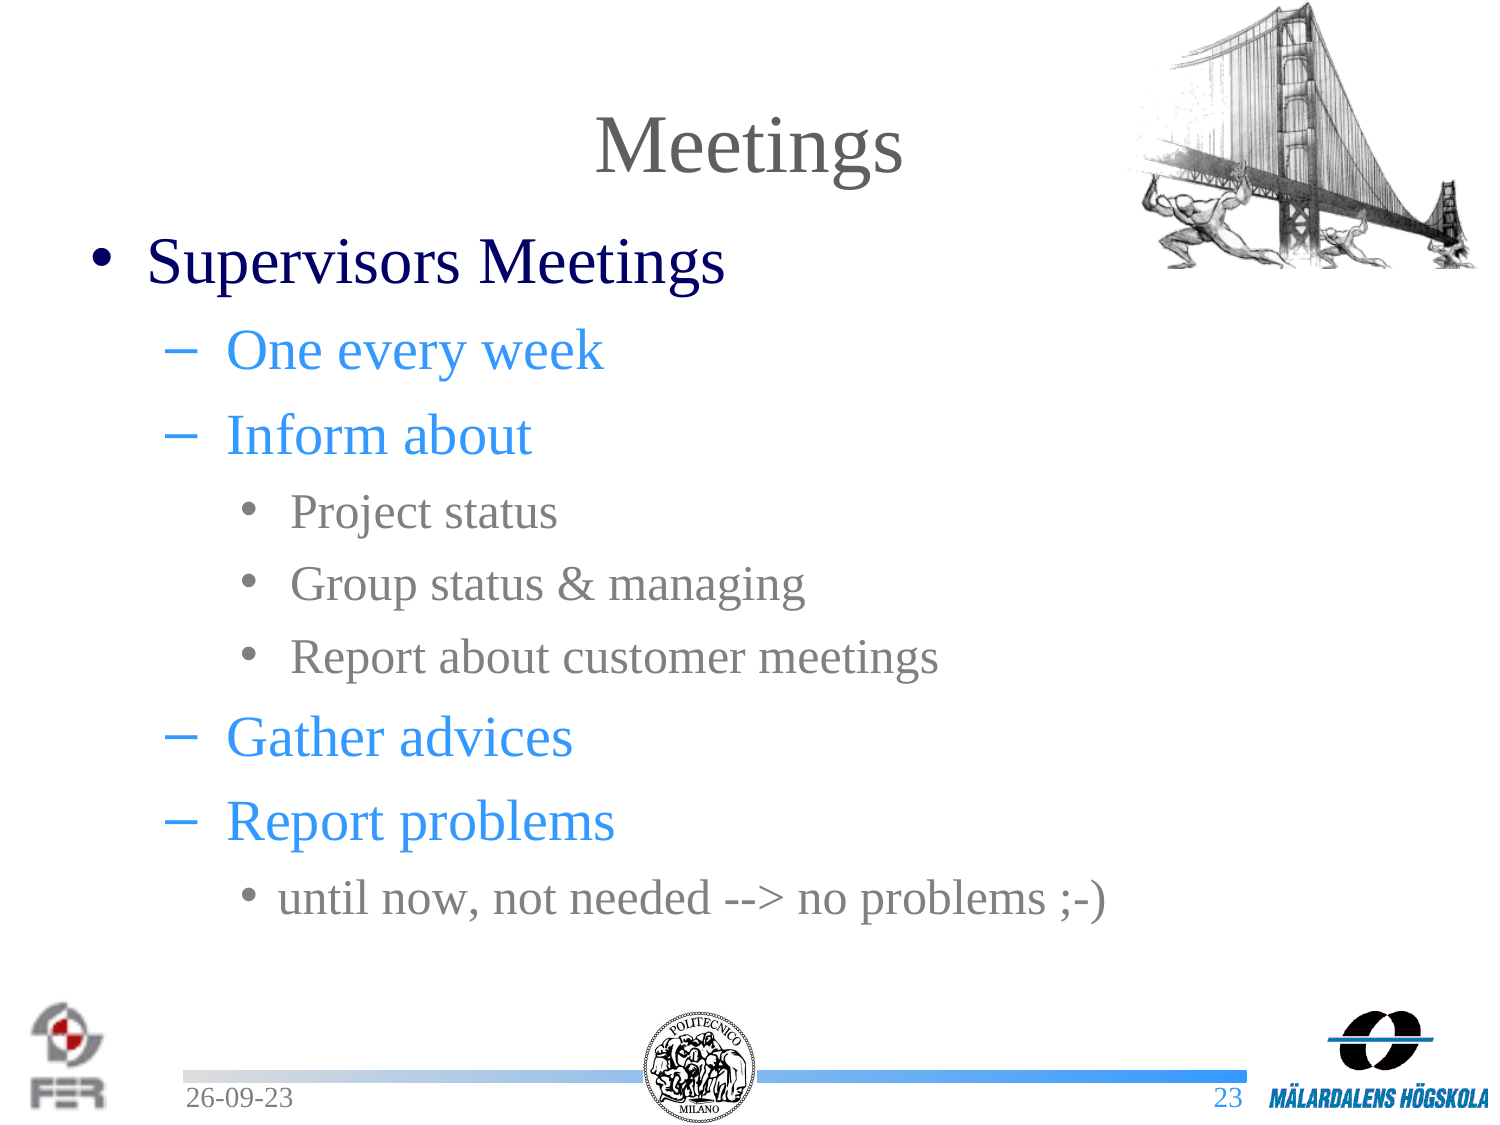

# Meetings
Supervisors Meetings
 One every week
 Inform about
 Project status
 Group status & managing
 Report about customer meetings
 Gather advices
 Report problems
until now, not needed --> no problems ;-)
26-08-21